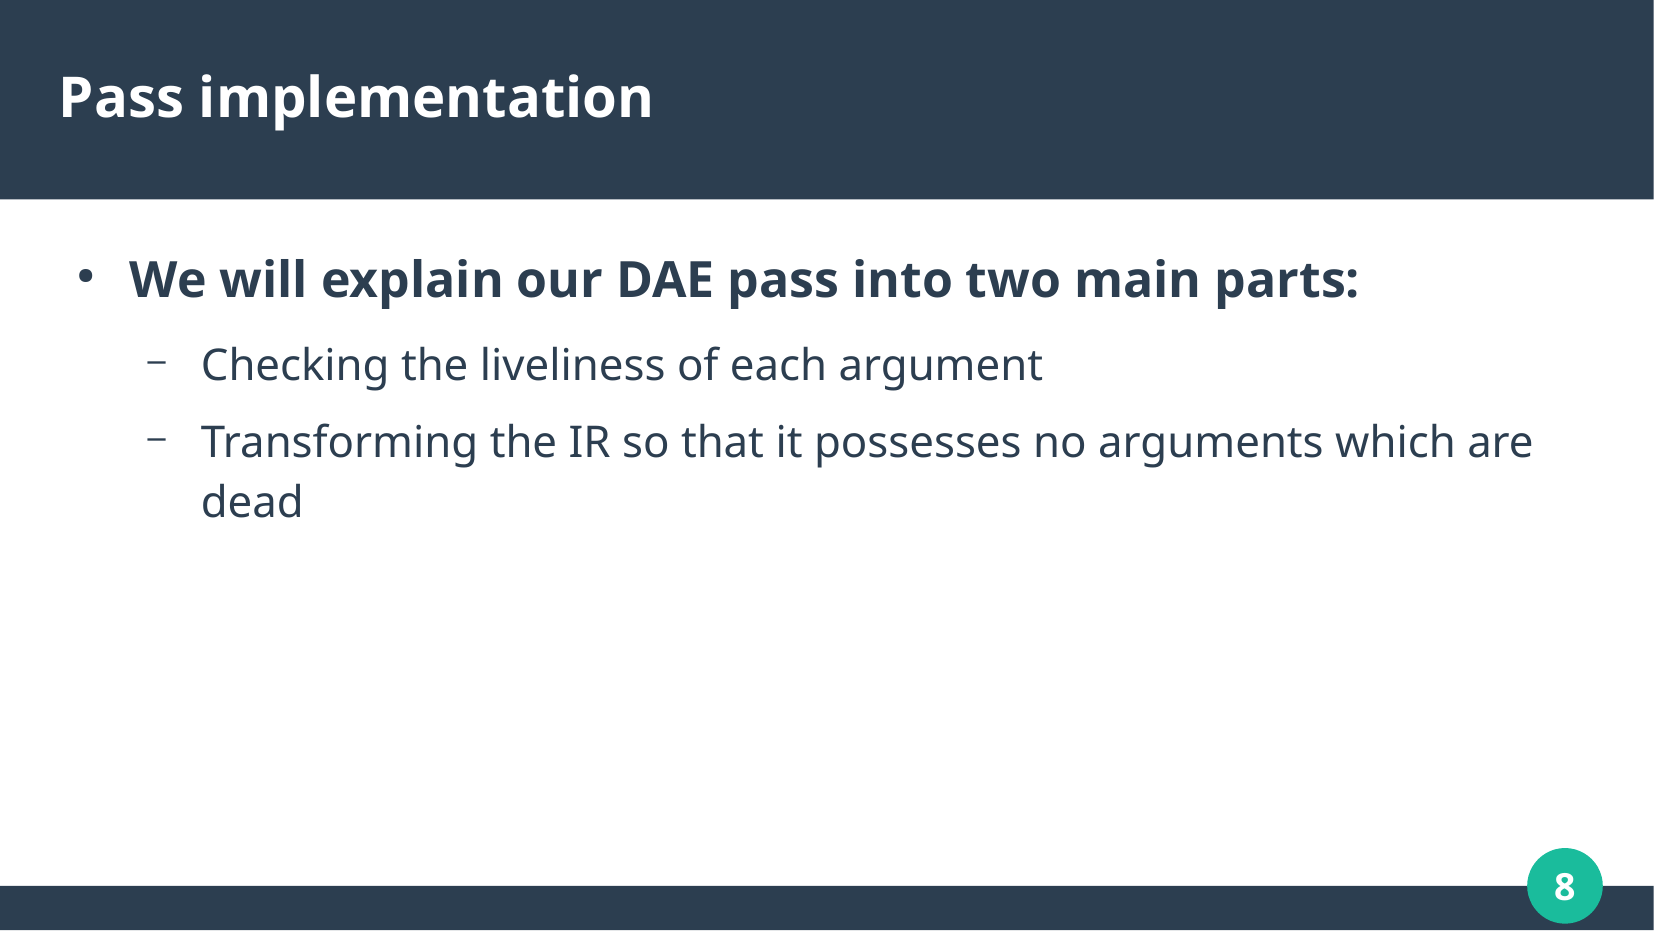

# Pass implementation
We will explain our DAE pass into two main parts:
Checking the liveliness of each argument
Transforming the IR so that it possesses no arguments which are dead